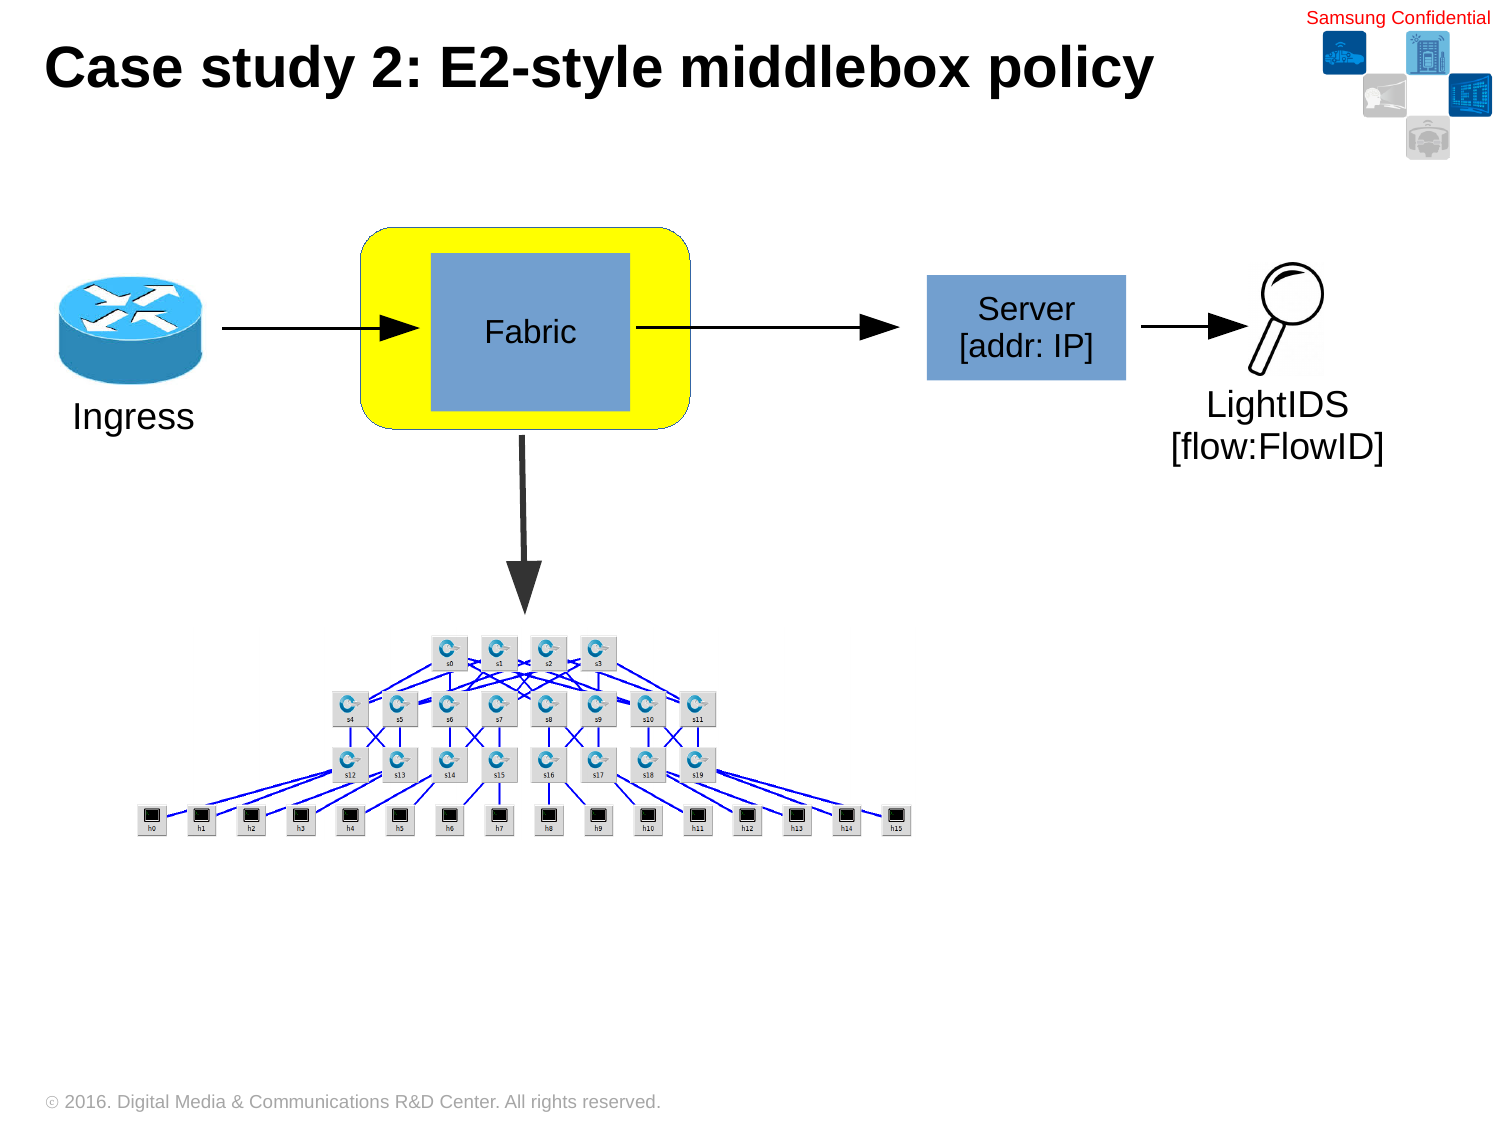

# Case study 2: E2-style middlebox policy
Fabric
Server
[addr: IP]
LightIDS
[flow:FlowID]
Ingress